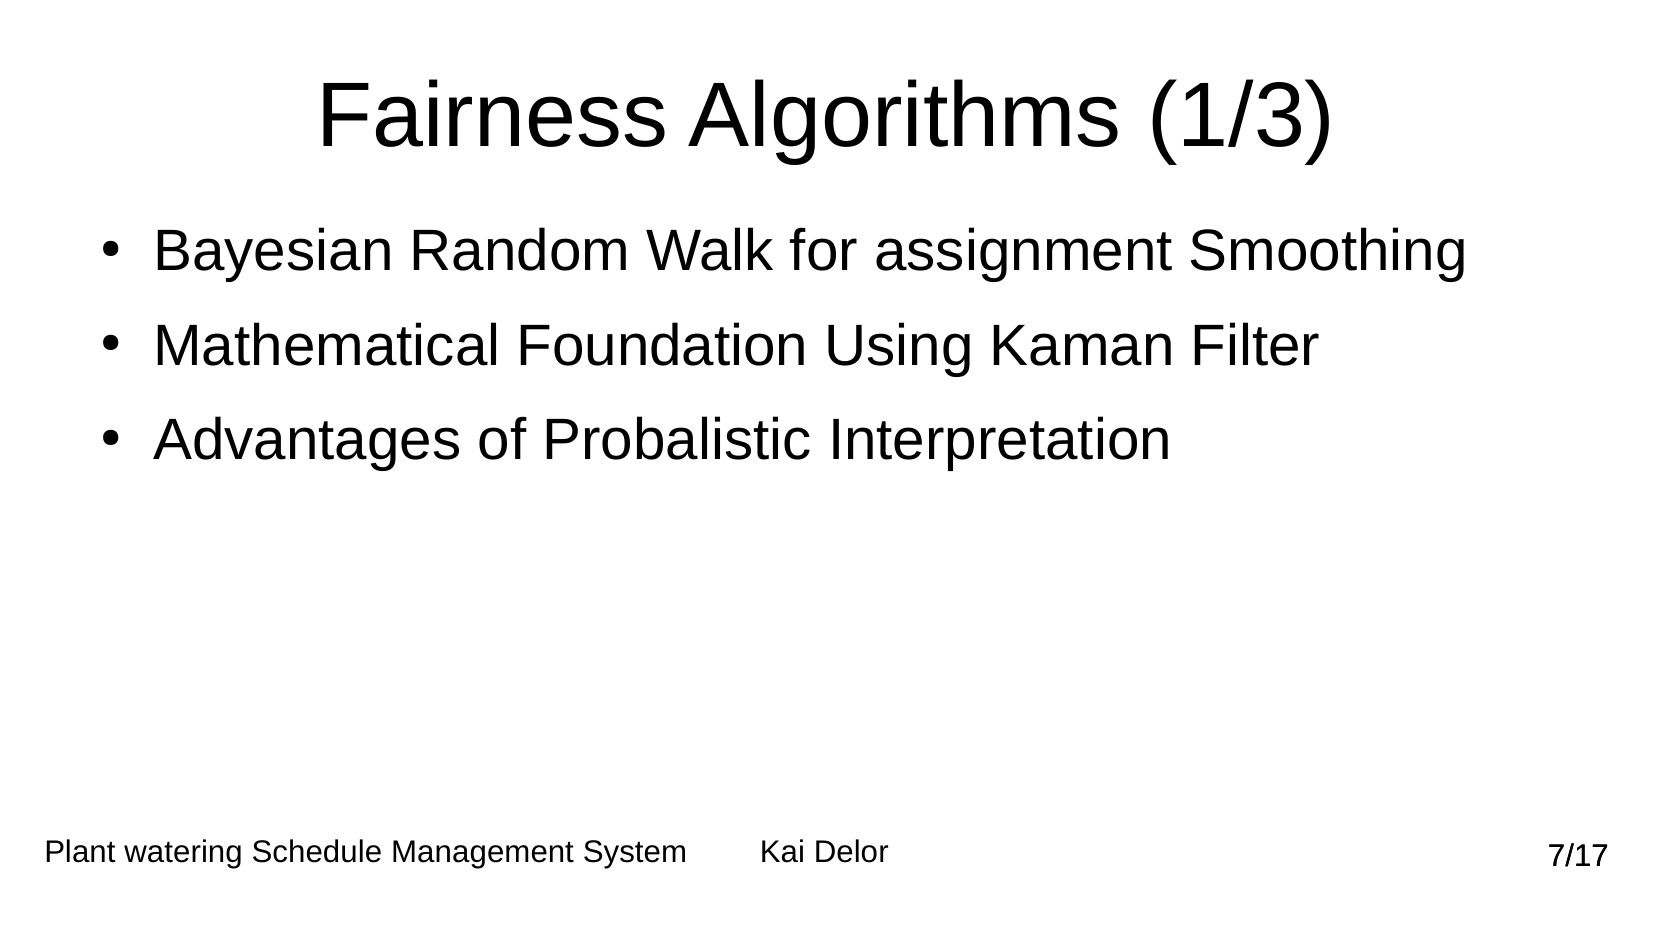

# Fairness Algorithms (1/3)
Bayesian Random Walk for assignment Smoothing
Mathematical Foundation Using Kaman Filter
Advantages of Probalistic Interpretation
Kai Delor
Plant watering Schedule Management System